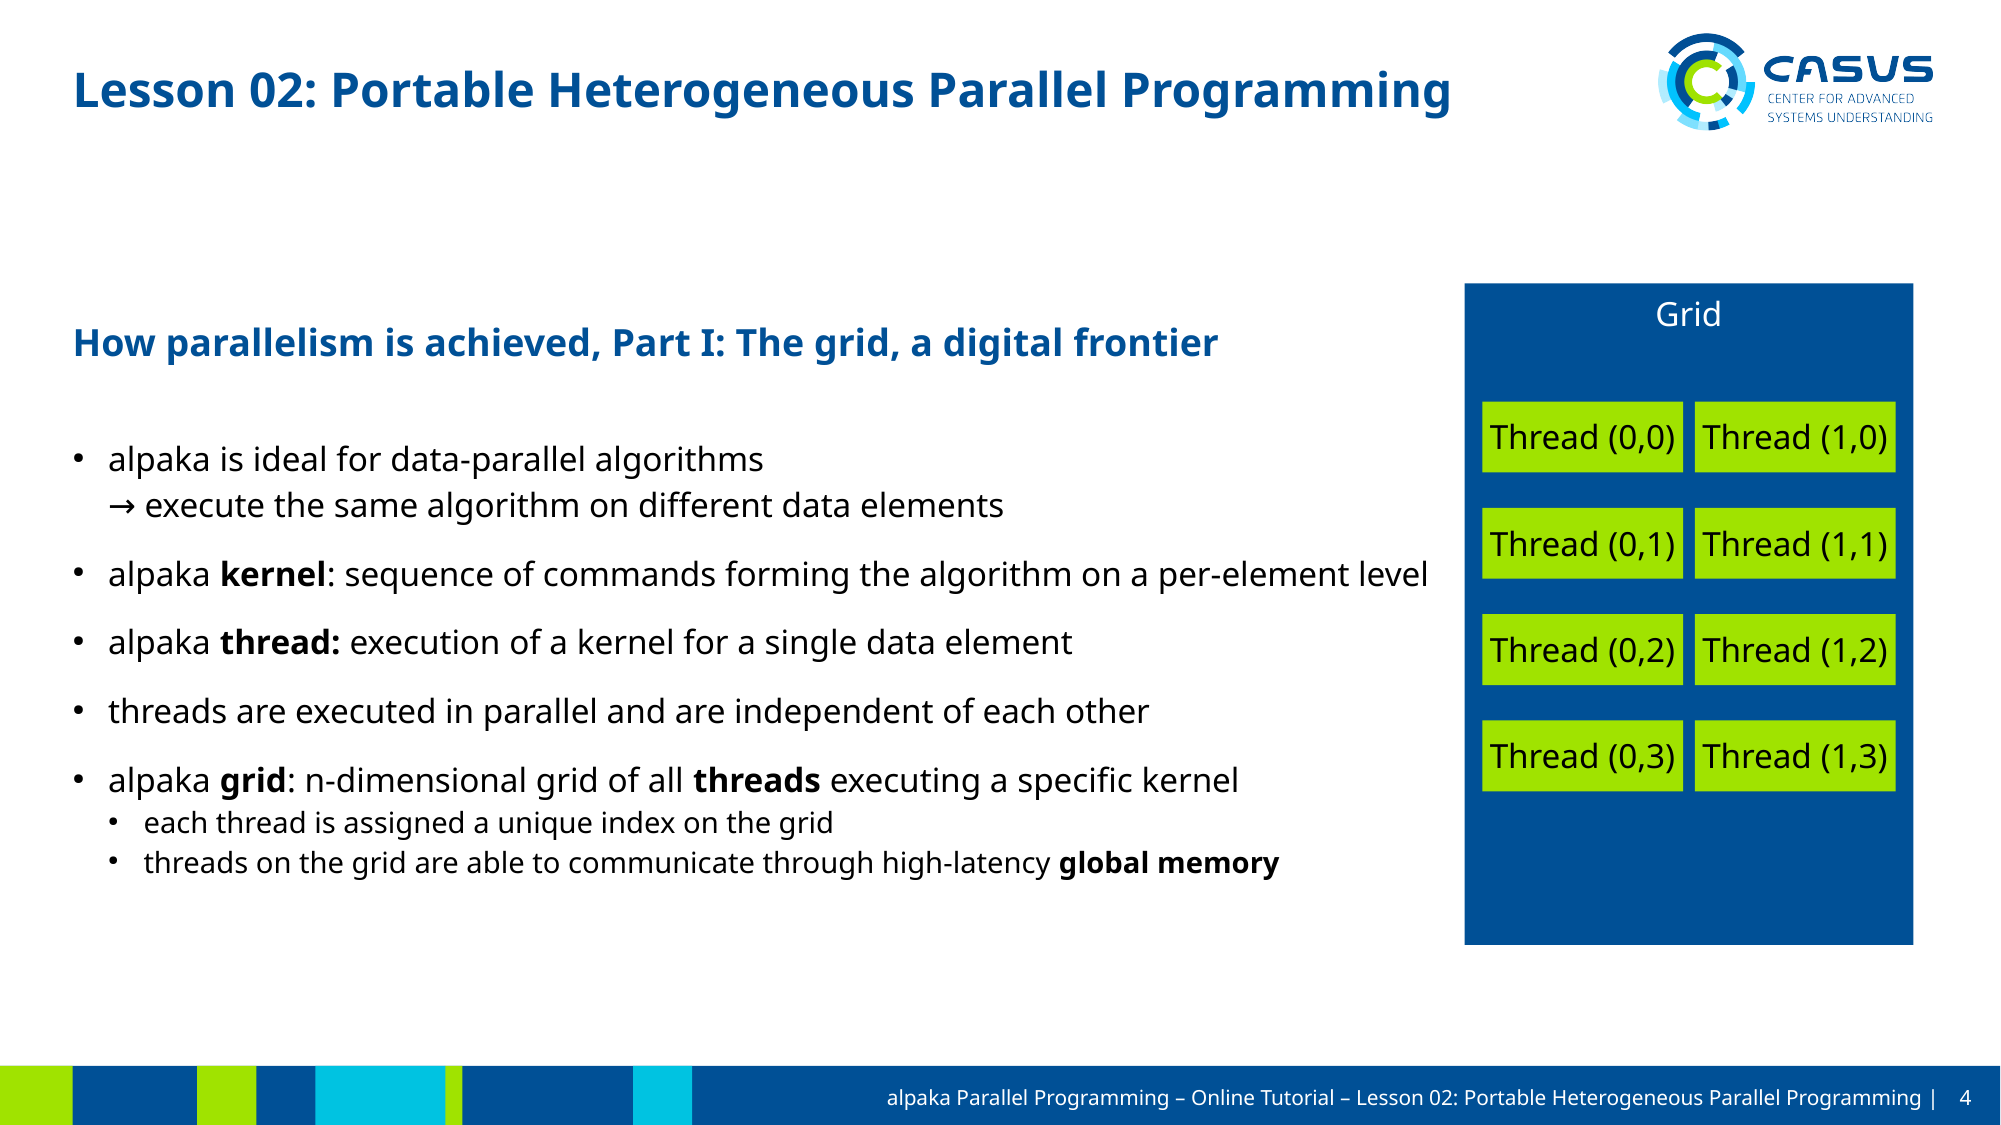

# Lesson 02: Portable Heterogeneous Parallel Programming
Grid
How parallelism is achieved, Part I: The grid, a digital frontier
alpaka is ideal for data-parallel algorithms
→ execute the same algorithm on different data elements
alpaka kernel: sequence of commands forming the algorithm on a per-element level
alpaka thread: execution of a kernel for a single data element
threads are executed in parallel and are independent of each other
alpaka grid: n-dimensional grid of all threads executing a specific kernel
each thread is assigned a unique index on the grid
threads on the grid are able to communicate through high-latency global memory
Thread (0,0)
Thread (1,0)
Thread (0,1)
Thread (1,1)
Thread (0,2)
Thread (1,2)
Thread (0,3)
Thread (1,3)
alpaka Parallel Programming – Online Tutorial – Lesson 02: Portable Heterogeneous Parallel Programming
4